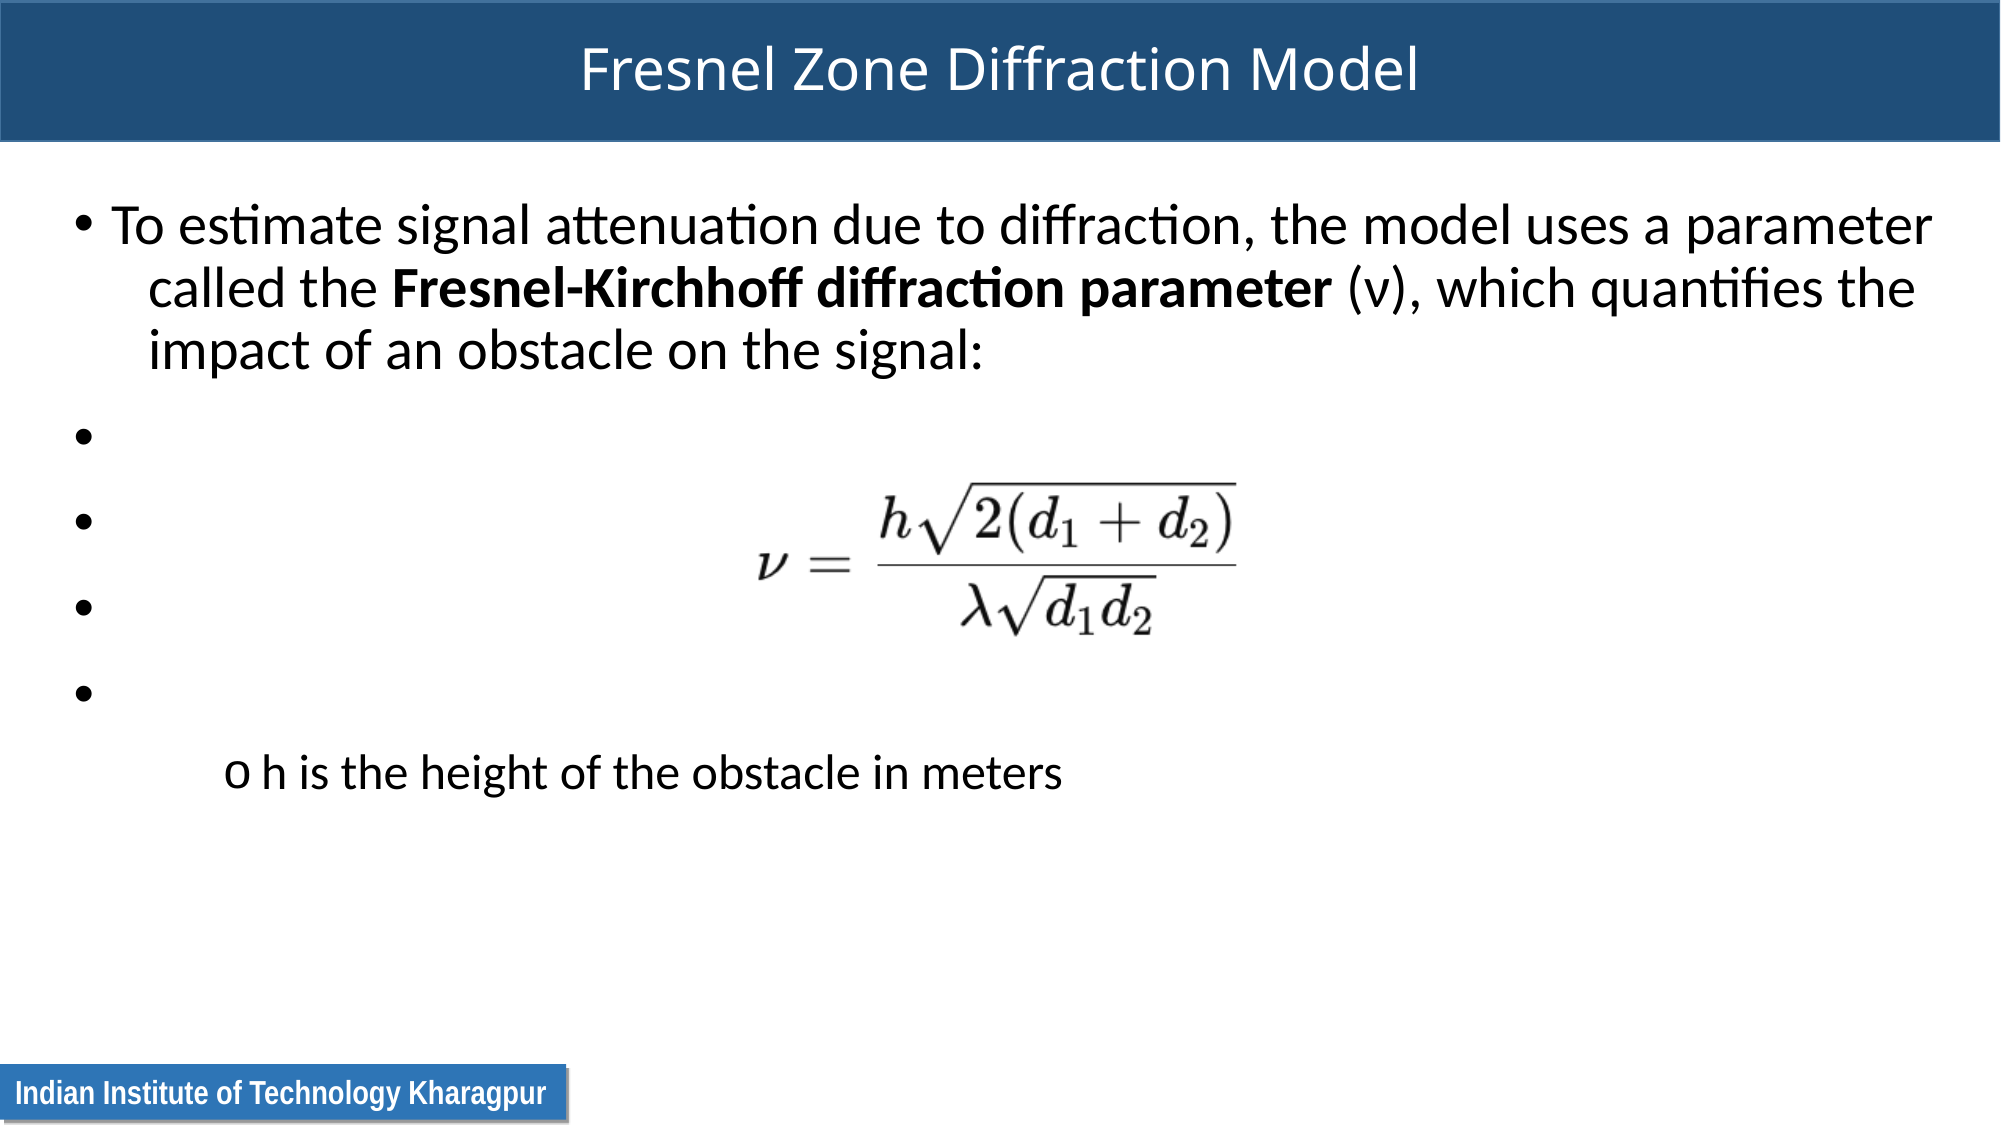

Fresnel Zone Diffraction Model
# To estimate signal attenuation due to diffraction, the model uses a parameter called the Fresnel-Kirchhoff diffraction parameter (ν), which quantifies the impact of an obstacle on the signal:
h is the height of the obstacle in meters